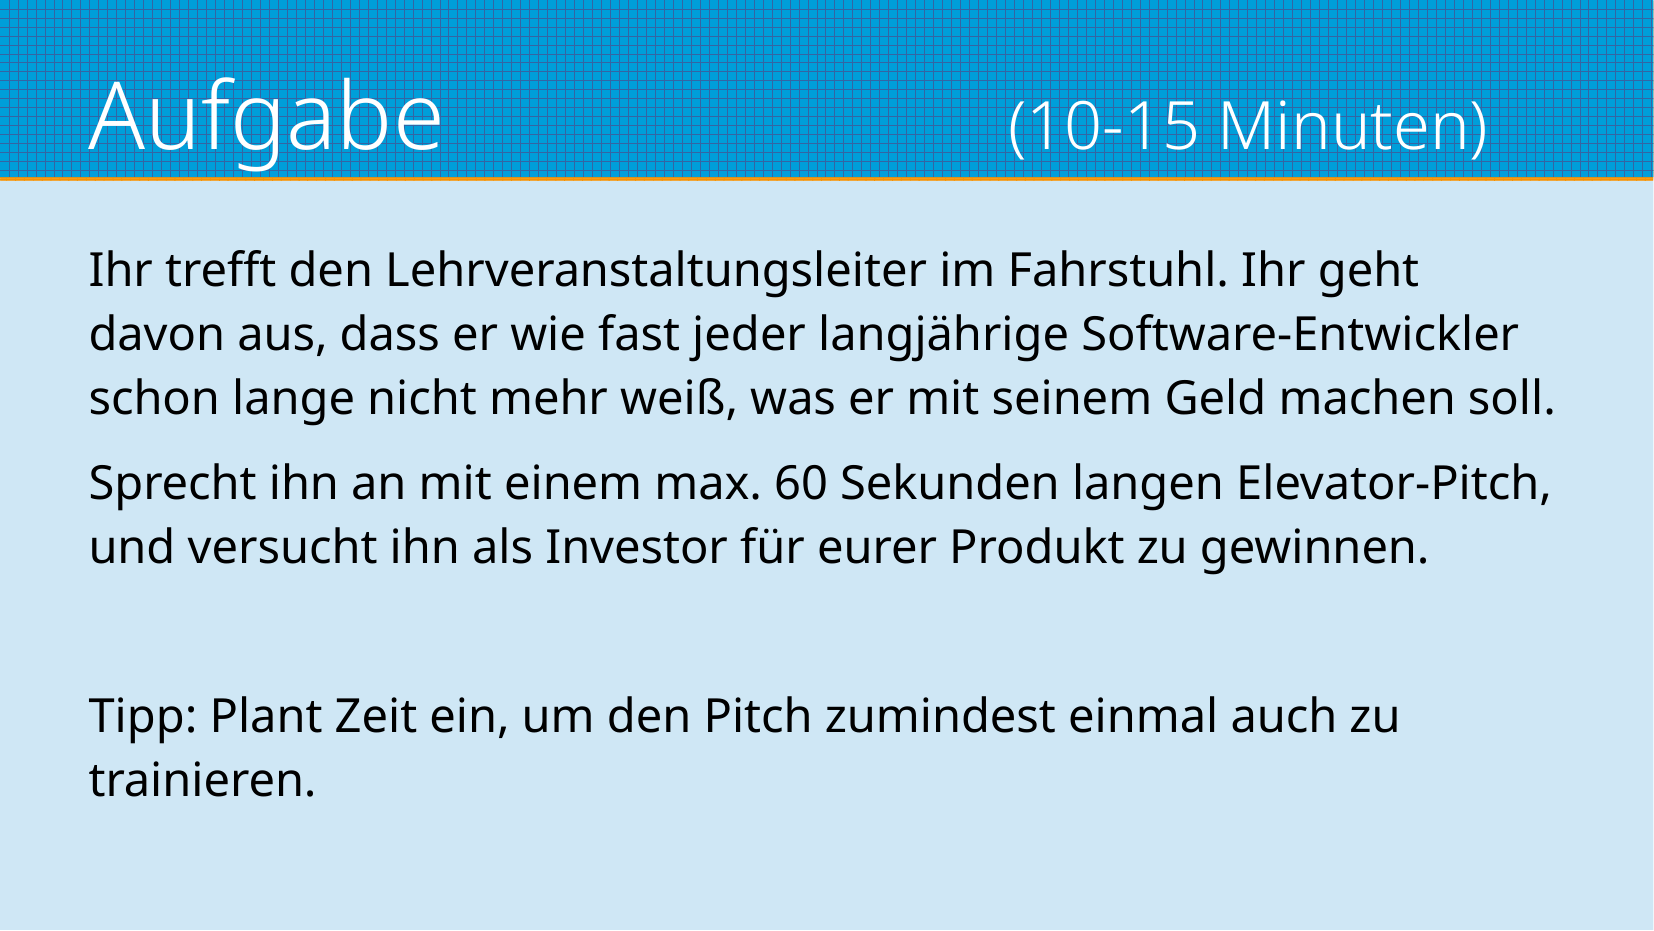

# Aufgabe (10-15 Minuten)
Ihr trefft den Lehrveranstaltungsleiter im Fahrstuhl. Ihr geht davon aus, dass er wie fast jeder langjährige Software-Entwickler schon lange nicht mehr weiß, was er mit seinem Geld machen soll.
Sprecht ihn an mit einem max. 60 Sekunden langen Elevator-Pitch, und versucht ihn als Investor für eurer Produkt zu gewinnen.
Tipp: Plant Zeit ein, um den Pitch zumindest einmal auch zu trainieren.